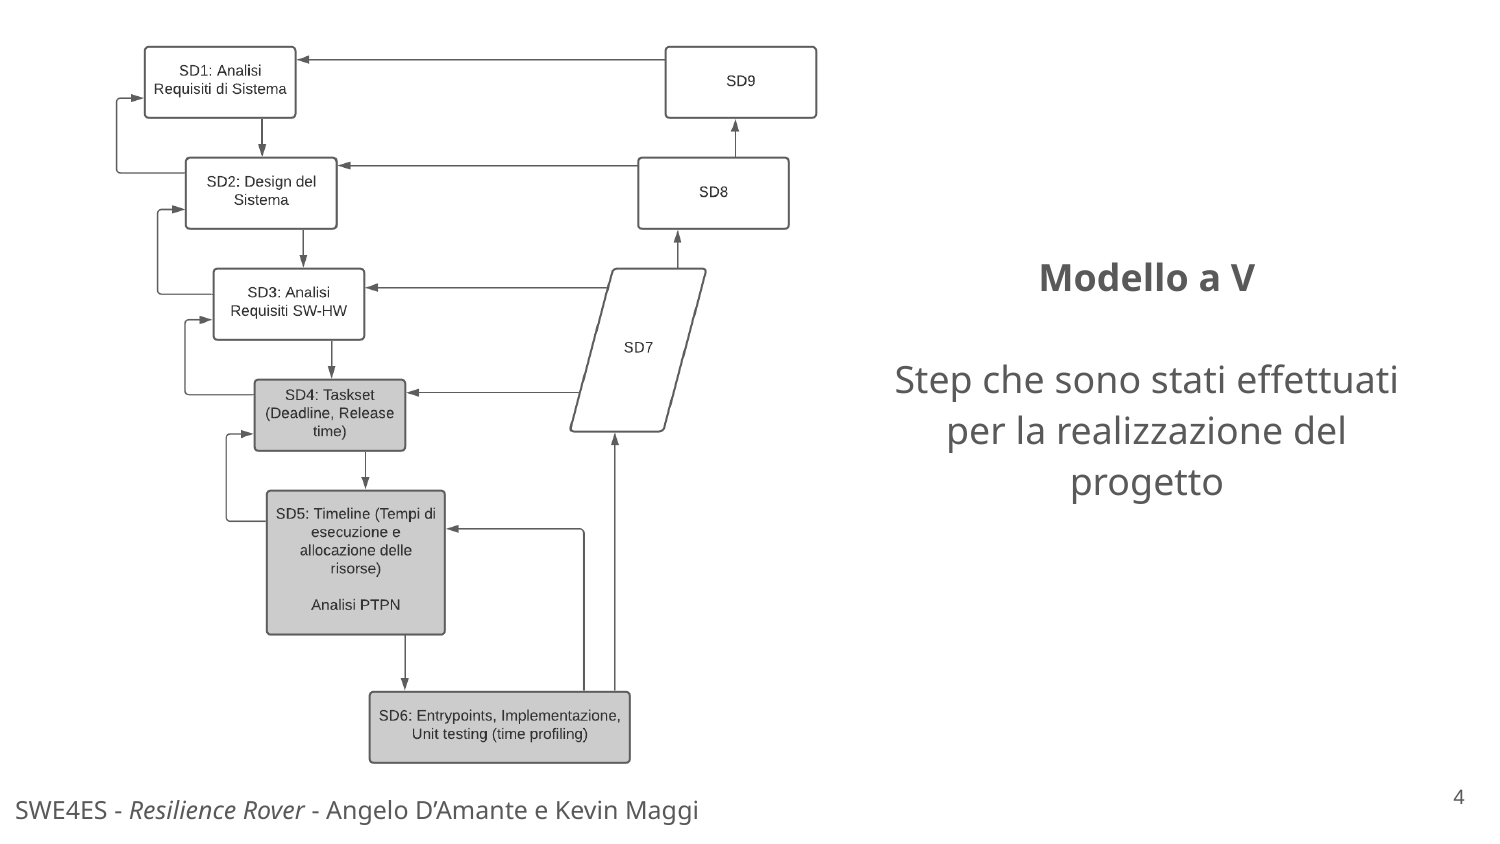

# Modello a V
Step che sono stati effettuati per la realizzazione del progetto